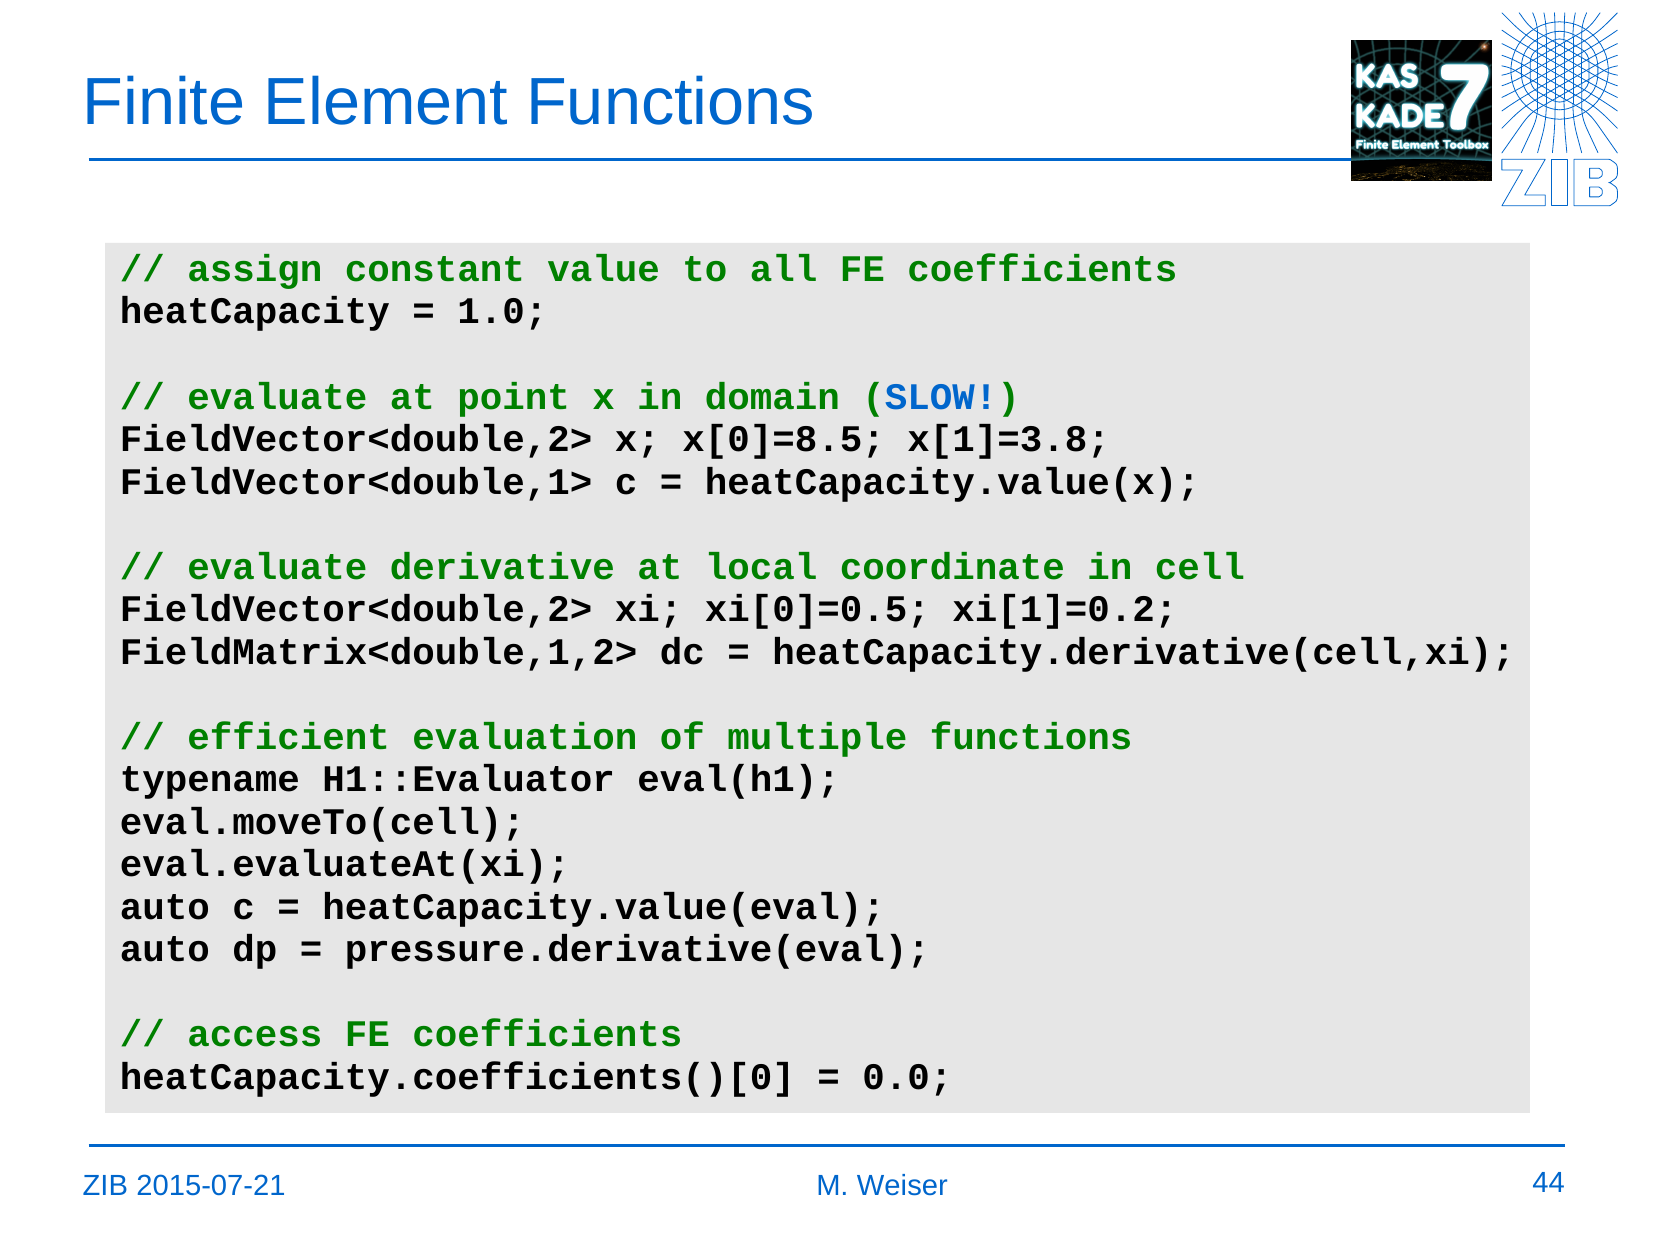

# Finite Element Functions
// assign constant value to all FE coefficients
heatCapacity = 1.0;
// evaluate at point x in domain (SLOW!)
FieldVector<double,2> x; x[0]=8.5; x[1]=3.8;
FieldVector<double,1> c = heatCapacity.value(x);
// evaluate derivative at local coordinate in cell
FieldVector<double,2> xi; xi[0]=0.5; xi[1]=0.2;
FieldMatrix<double,1,2> dc = heatCapacity.derivative(cell,xi);
// efficient evaluation of multiple functions
typename H1::Evaluator eval(h1);
eval.moveTo(cell);
eval.evaluateAt(xi);
auto c = heatCapacity.value(eval);
auto dp = pressure.derivative(eval);
// access FE coefficients
heatCapacity.coefficients()[0] = 0.0;
44
ZIB 2015-07-21
M. Weiser